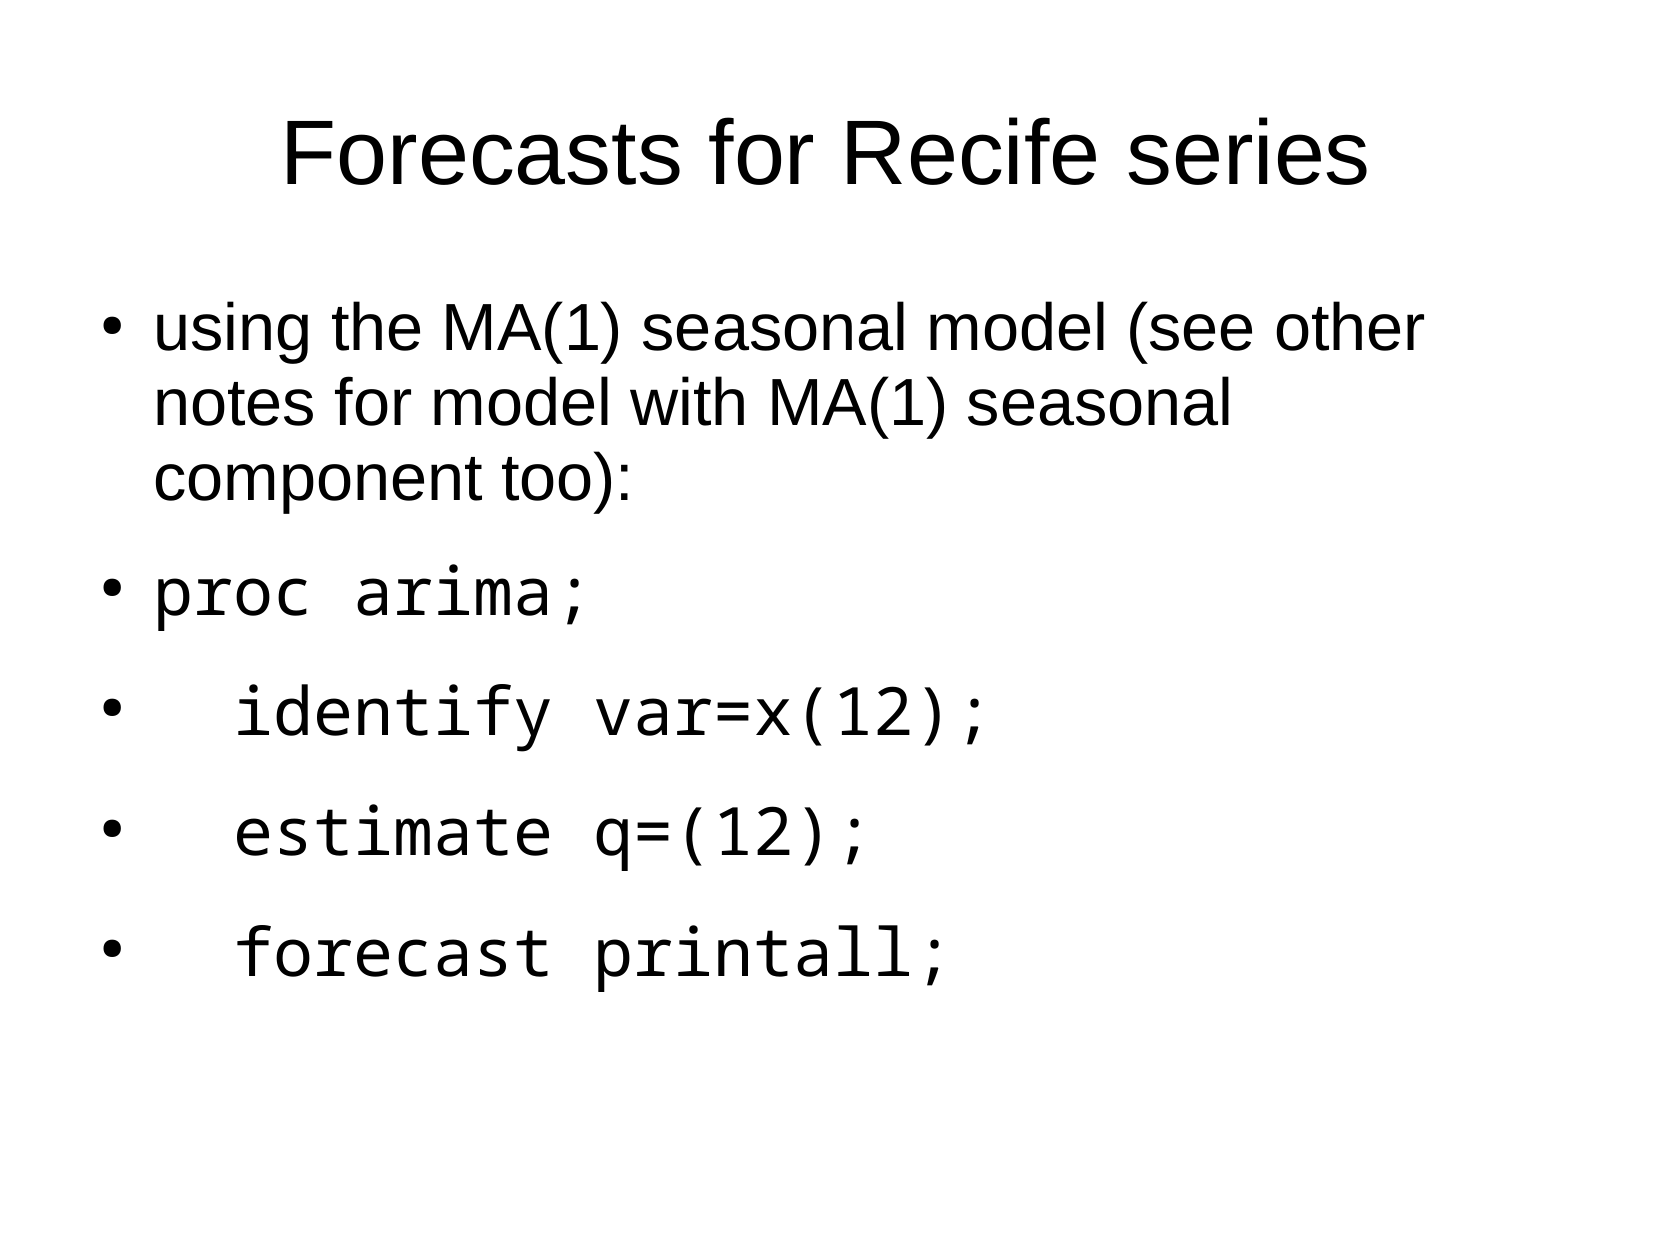

# Forecasts for Recife series
using the MA(1) seasonal model (see other notes for model with MA(1) seasonal component too):
proc arima;
 identify var=x(12);
 estimate q=(12);
 forecast printall;